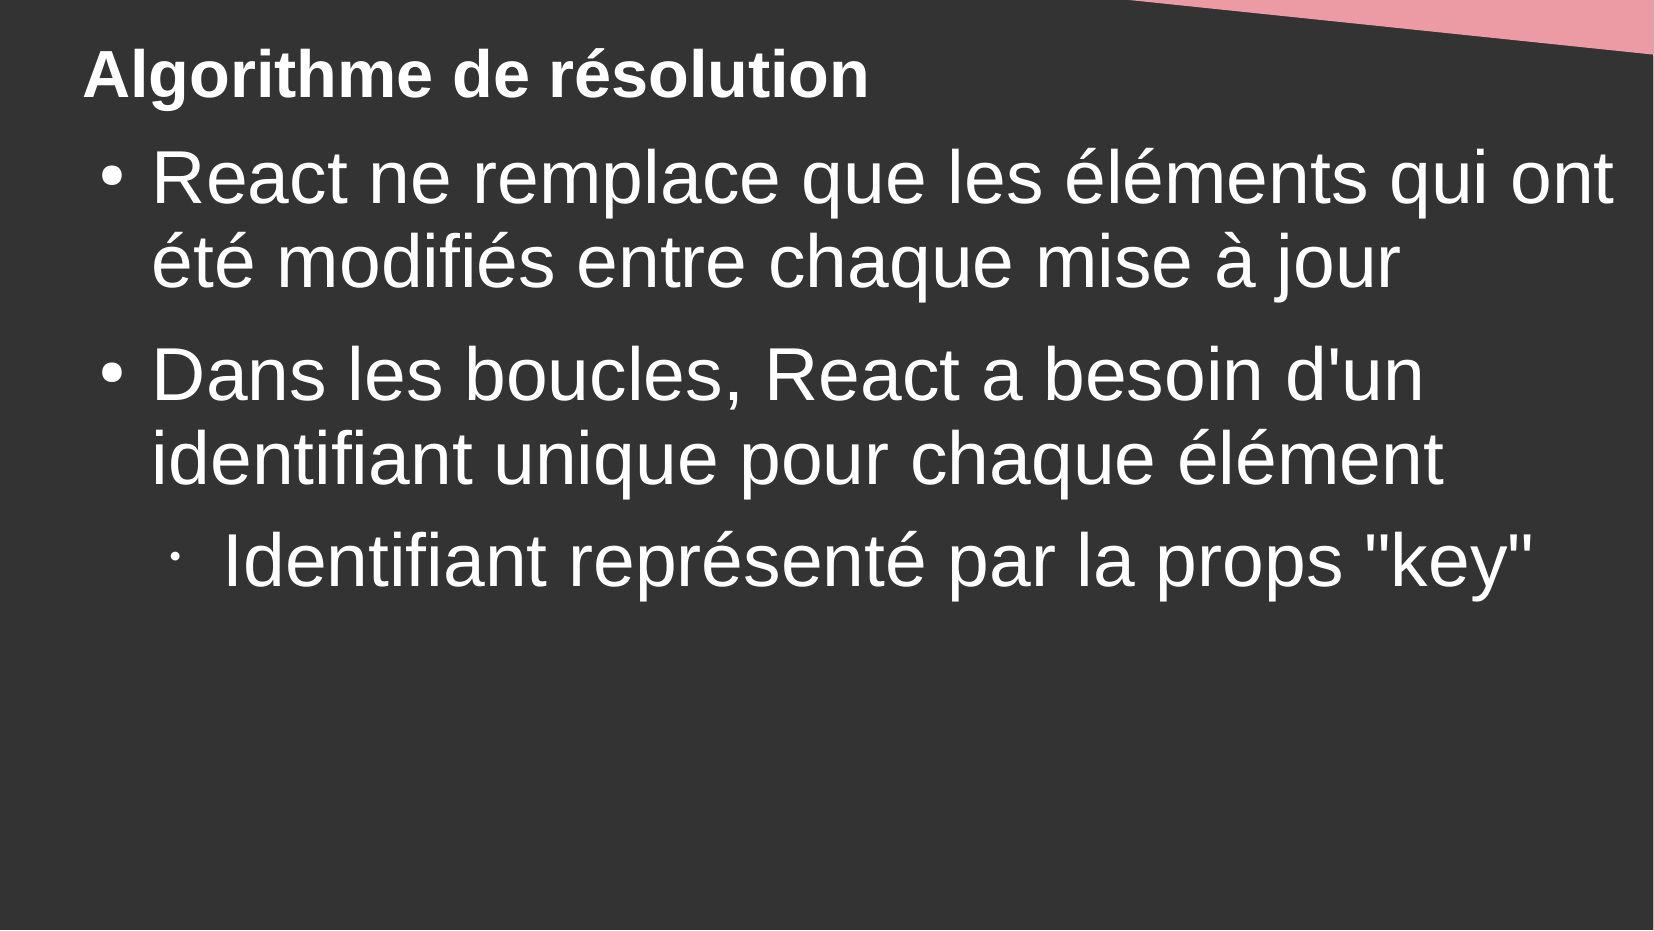

# Algorithme de résolution
React ne remplace que les éléments qui ont été modifiés entre chaque mise à jour
Dans les boucles, React a besoin d'un identifiant unique pour chaque élément
Identifiant représenté par la props "key"